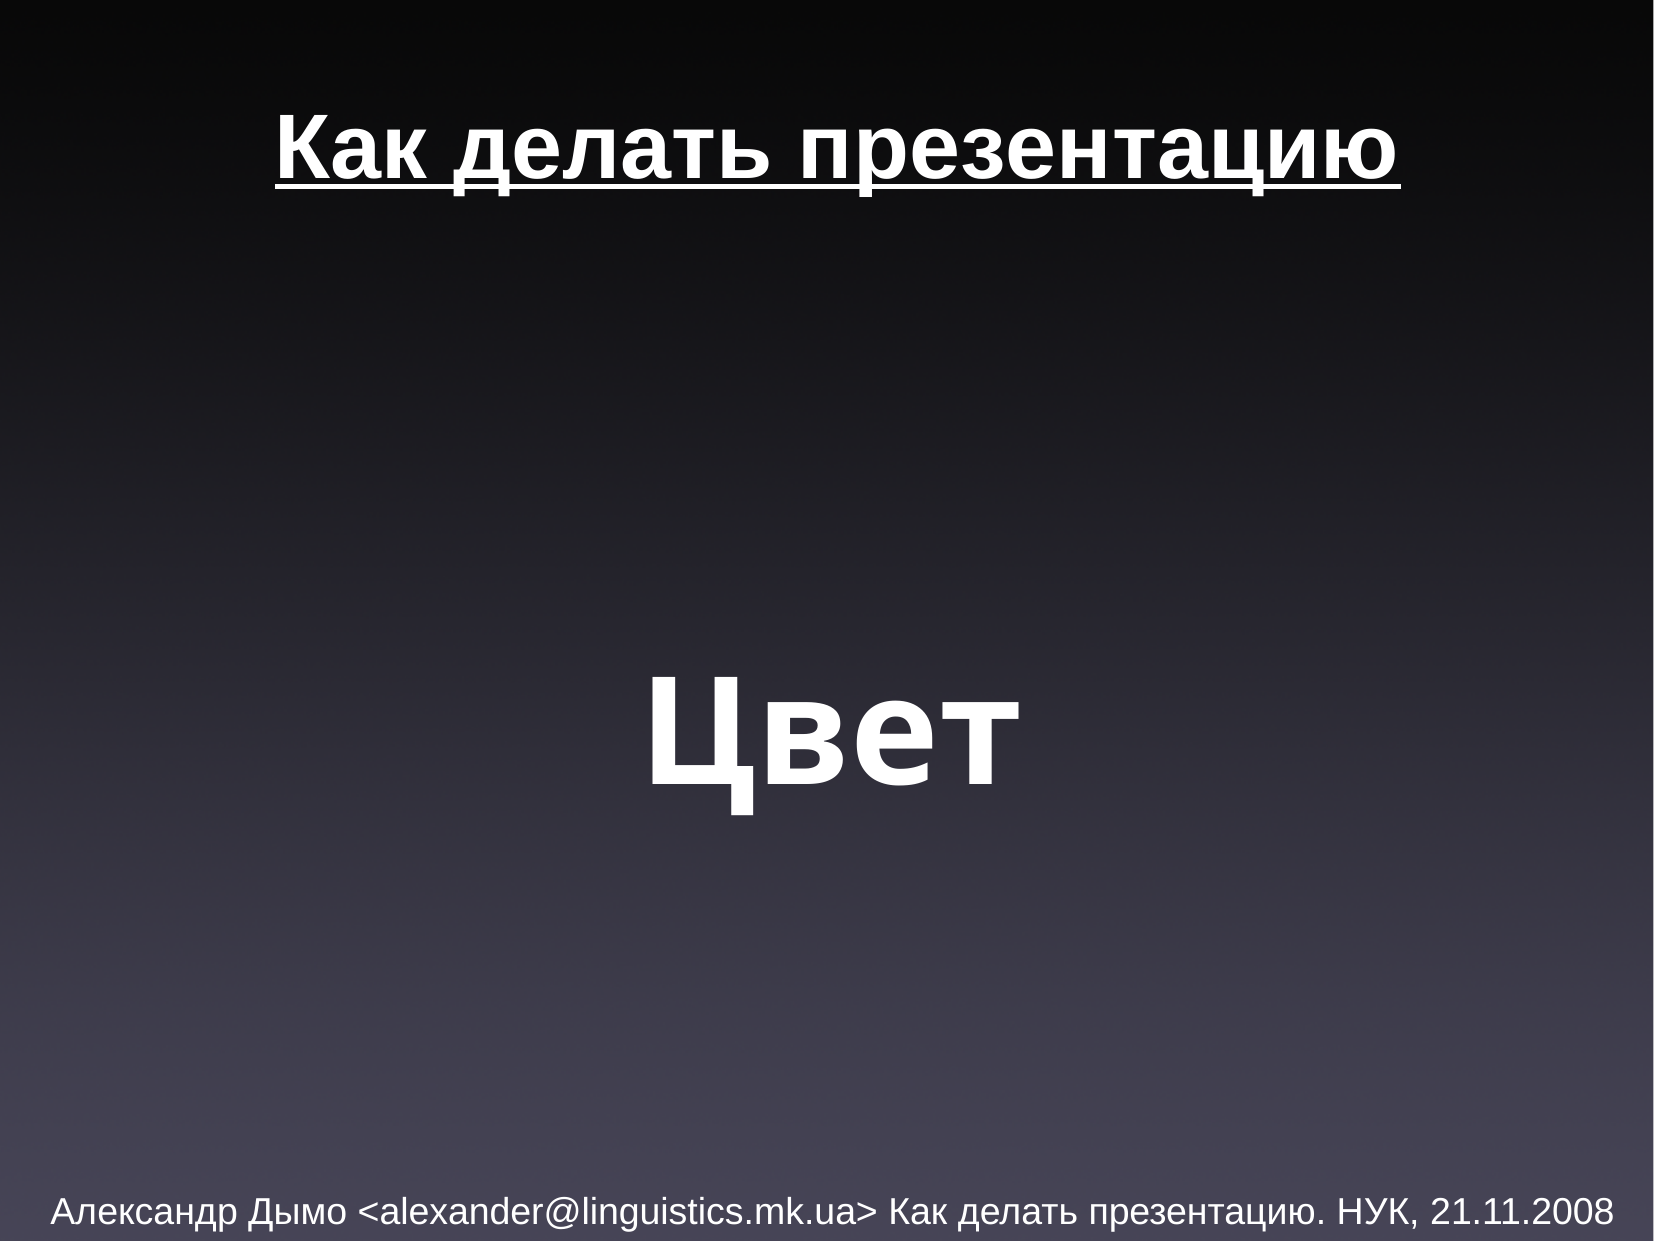

# Как делать презентацию
Цвет
Александр Дымо <alexander@linguistics.mk.ua> Как делать презентацию. НУК, 21.11.2008